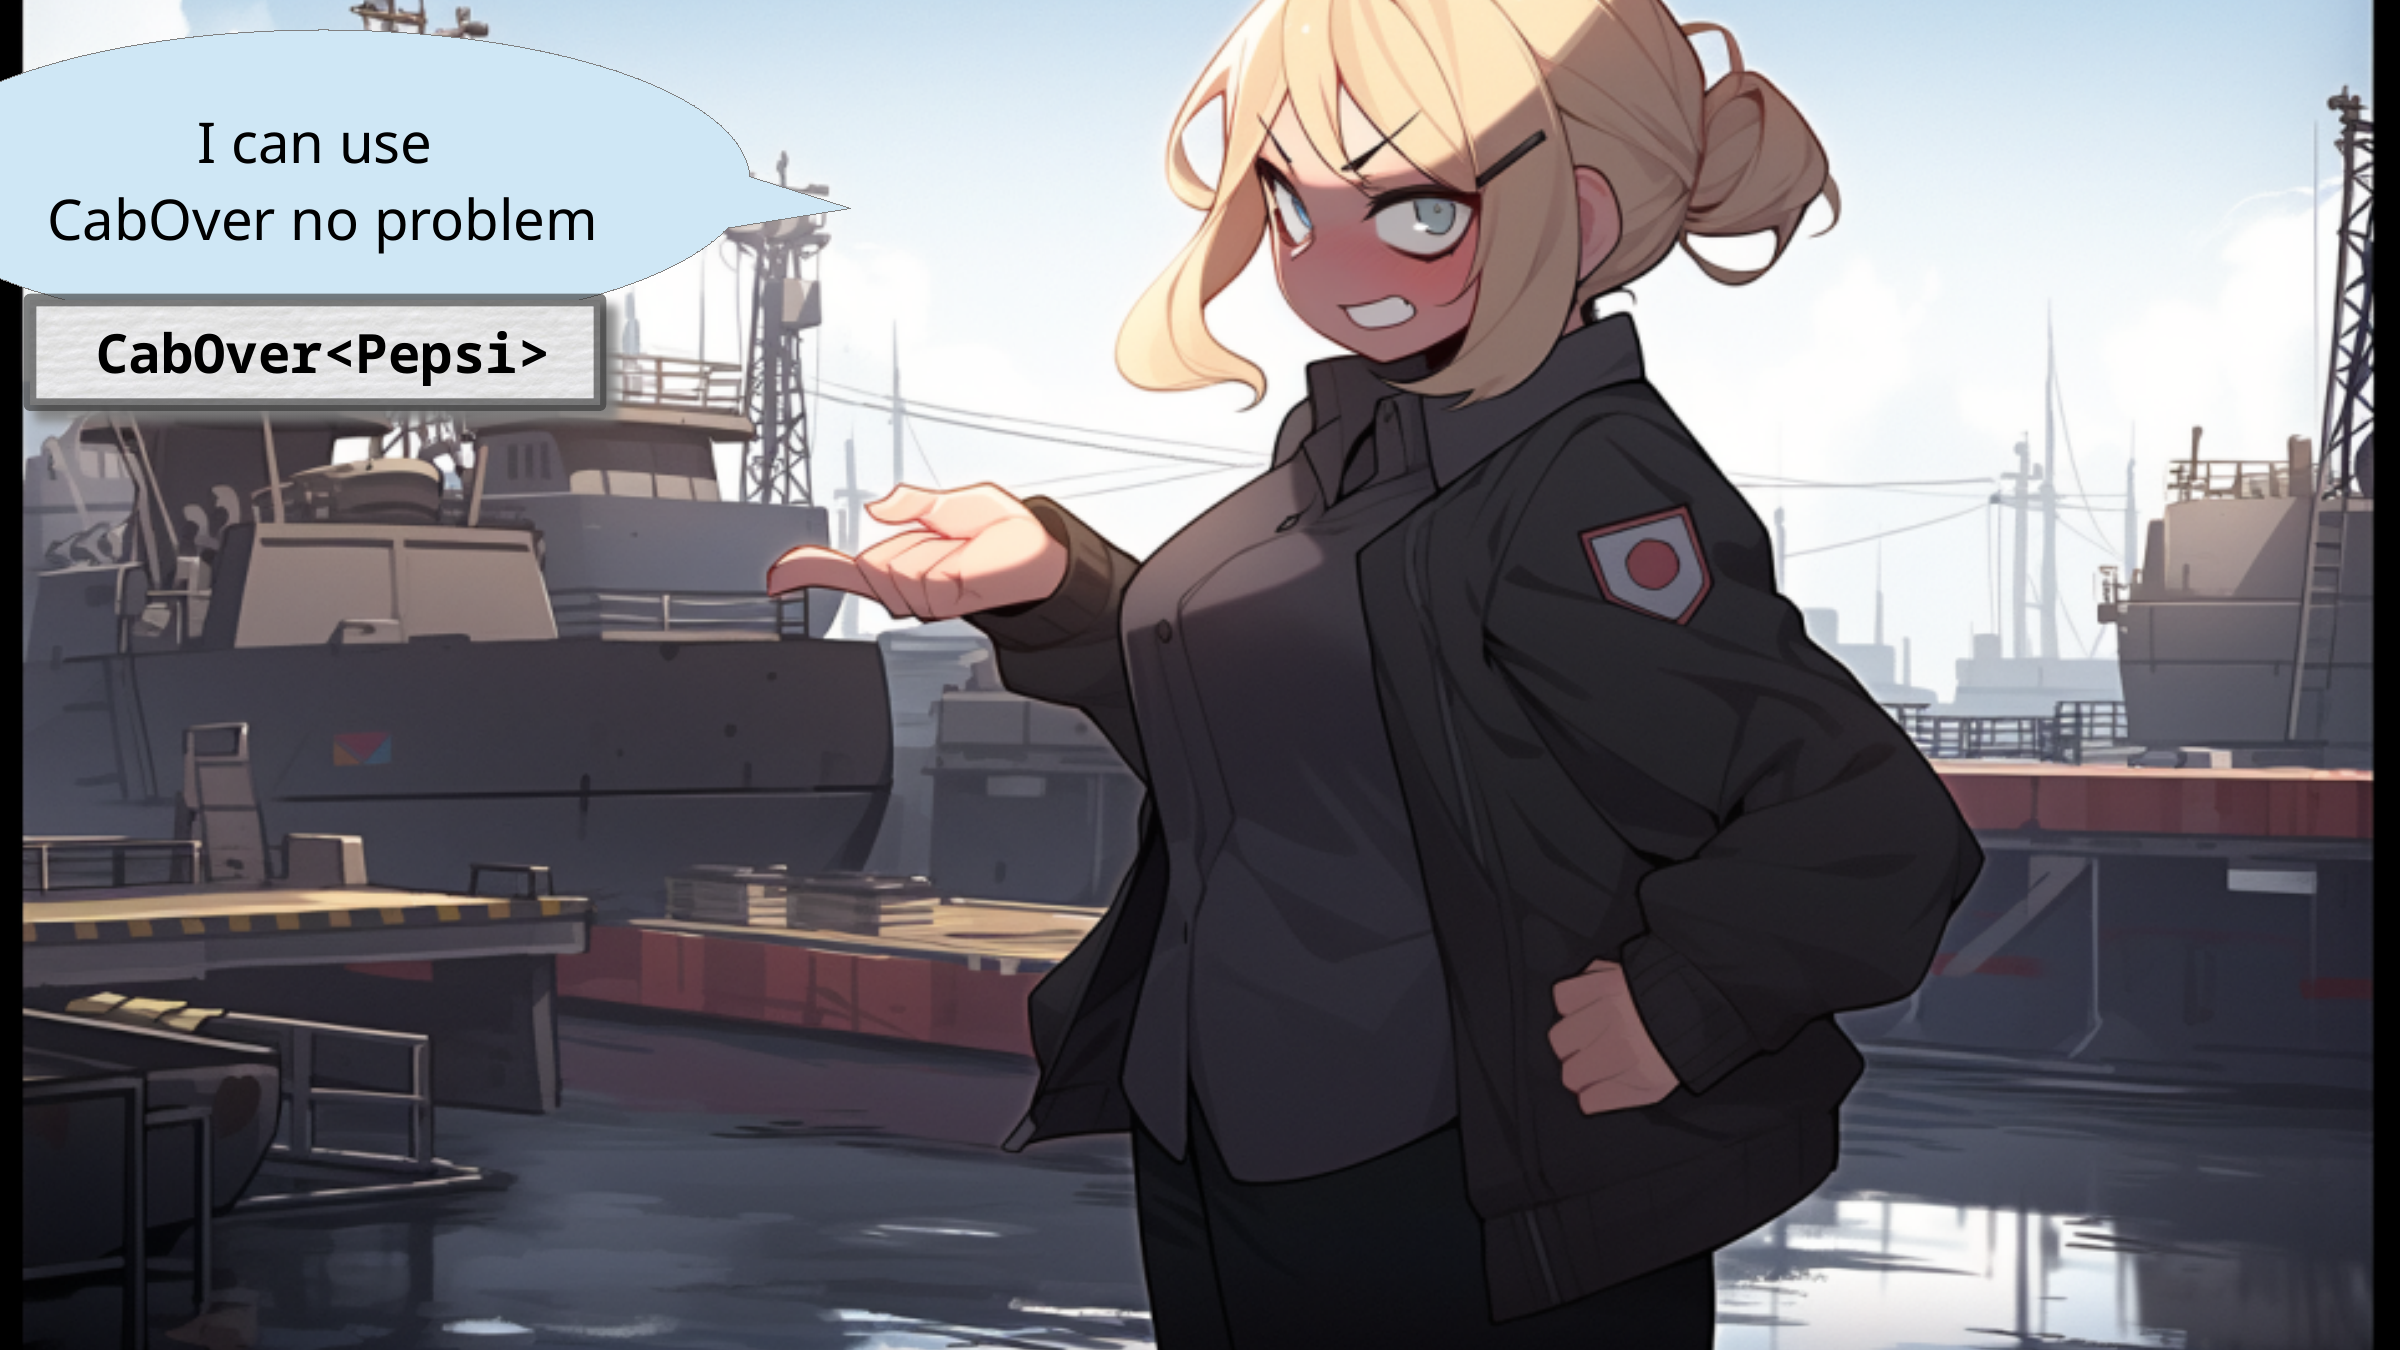

I can use
CabOver no problem
 CabOver<Pepsi>